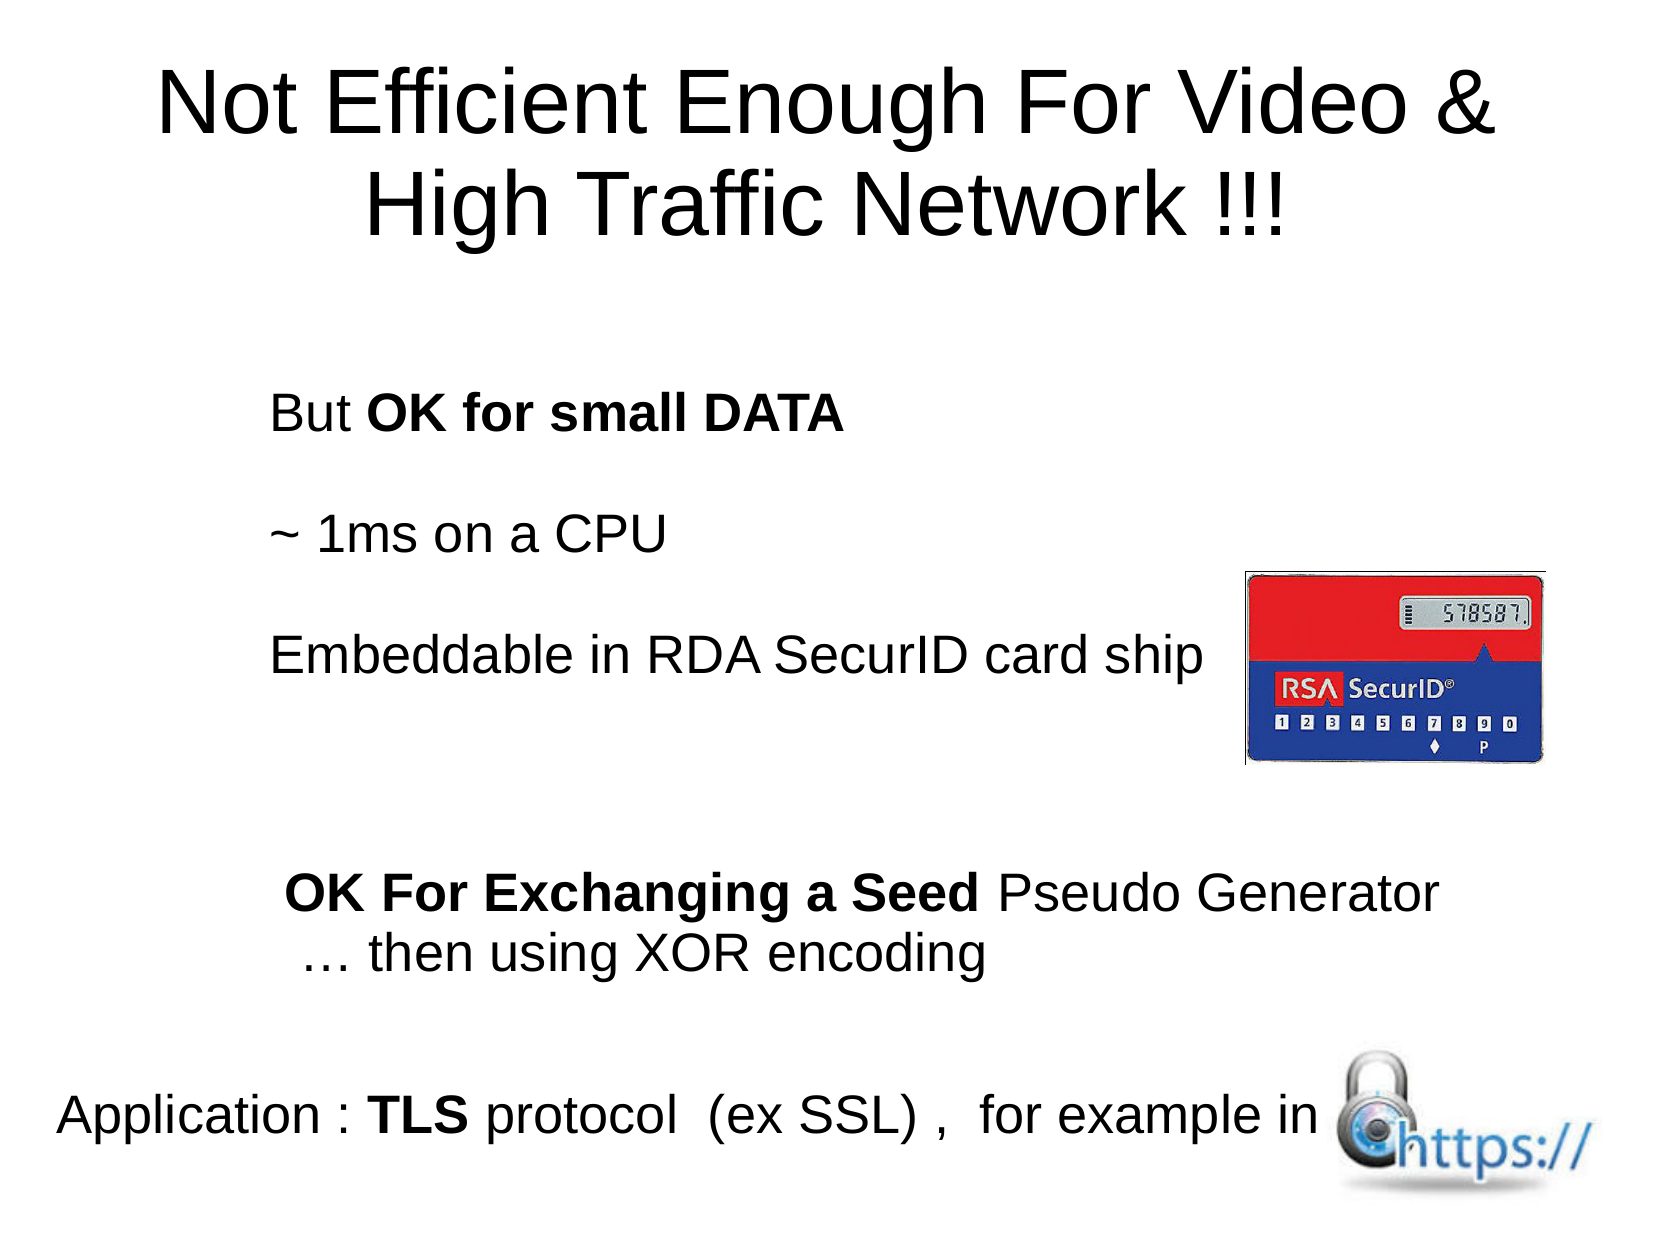

# Not Efficient Enough For Video & High Traffic Network !!!
But OK for small DATA
~ 1ms on a CPU
Embeddable in RDA SecurID card ship
OK For Exchanging a Seed Pseudo Generator
 … then using XOR encoding
Application : TLS protocol (ex SSL) , for example in